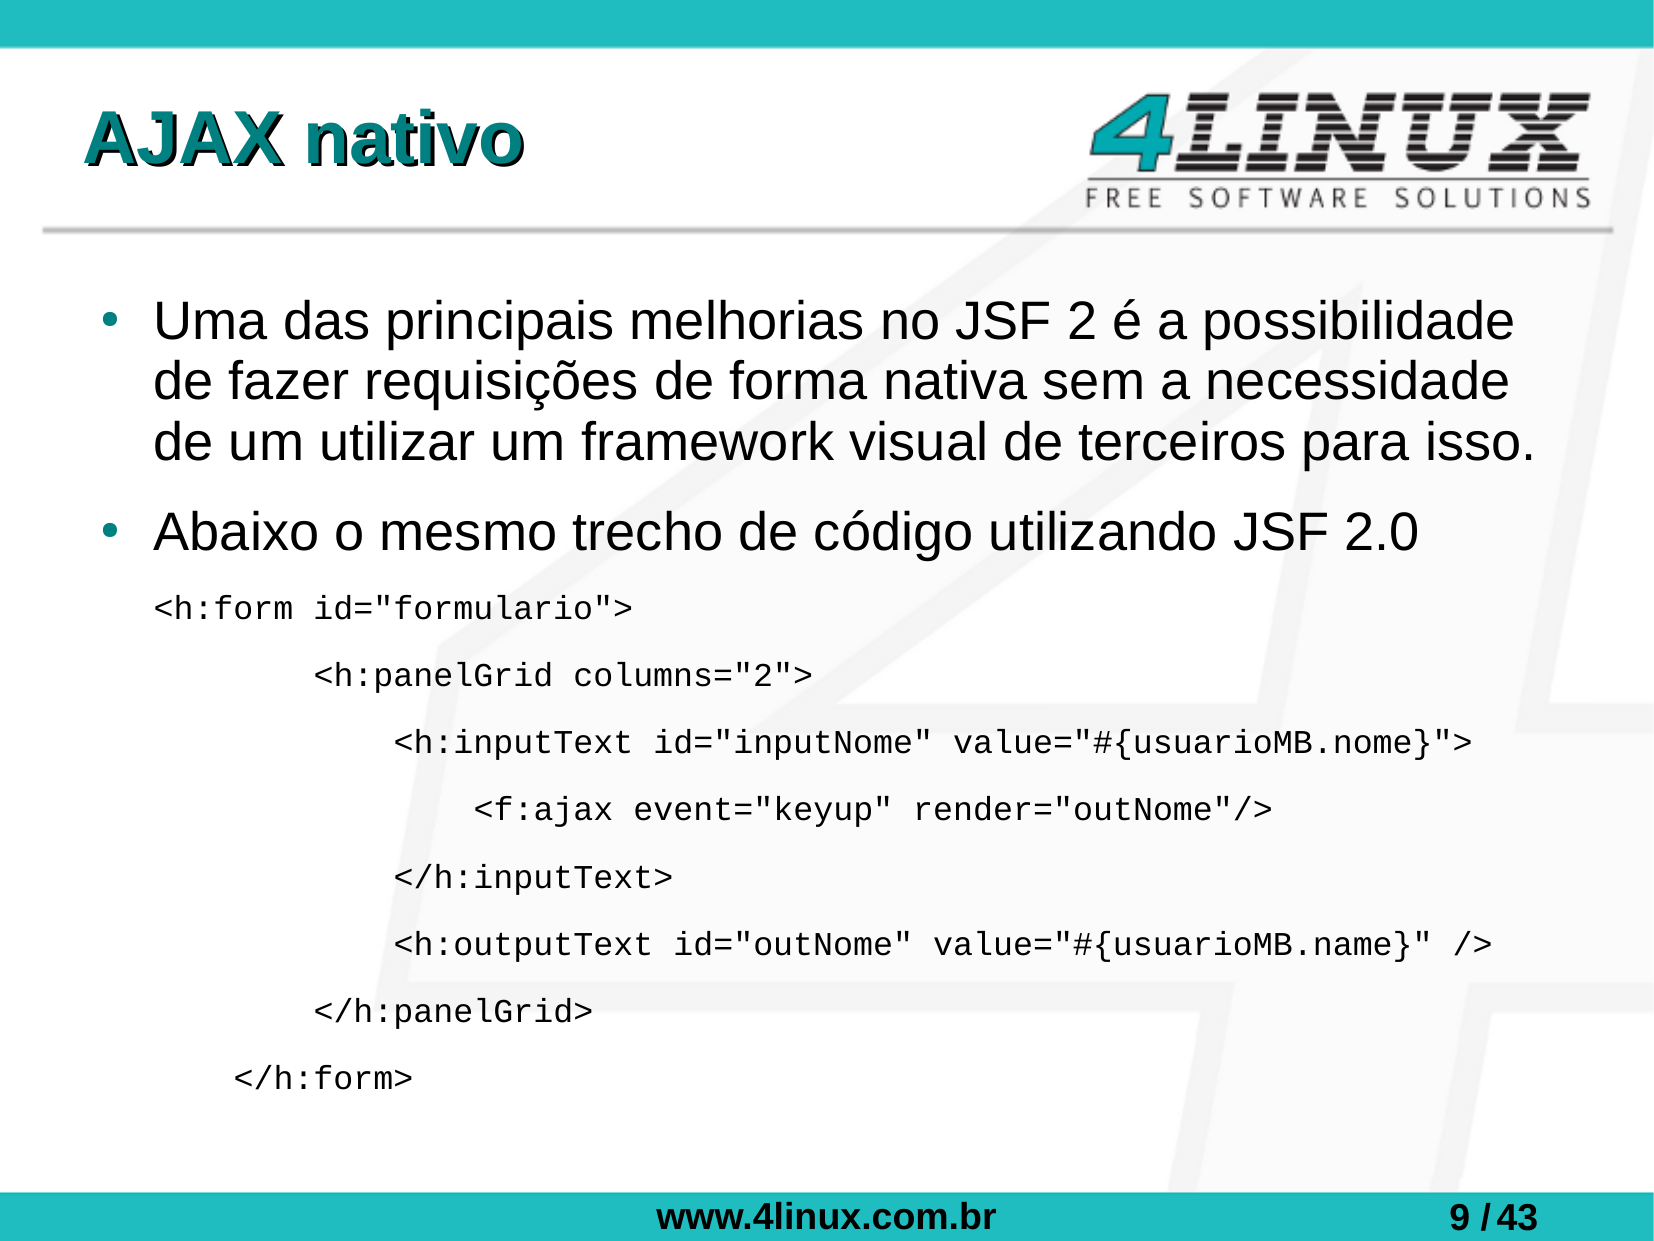

# AJAX nativo
Uma das principais melhorias no JSF 2 é a possibilidade de fazer requisições de forma nativa sem a necessidade de um utilizar um framework visual de terceiros para isso.
Abaixo o mesmo trecho de código utilizando JSF 2.0
<h:form id="formulario">
 <h:panelGrid columns="2">
 <h:inputText id="inputNome" value="#{usuarioMB.nome}">
 <f:ajax event="keyup" render="outNome"/>
 </h:inputText>
 <h:outputText id="outNome" value="#{usuarioMB.name}" />
 </h:panelGrid>
 </h:form>